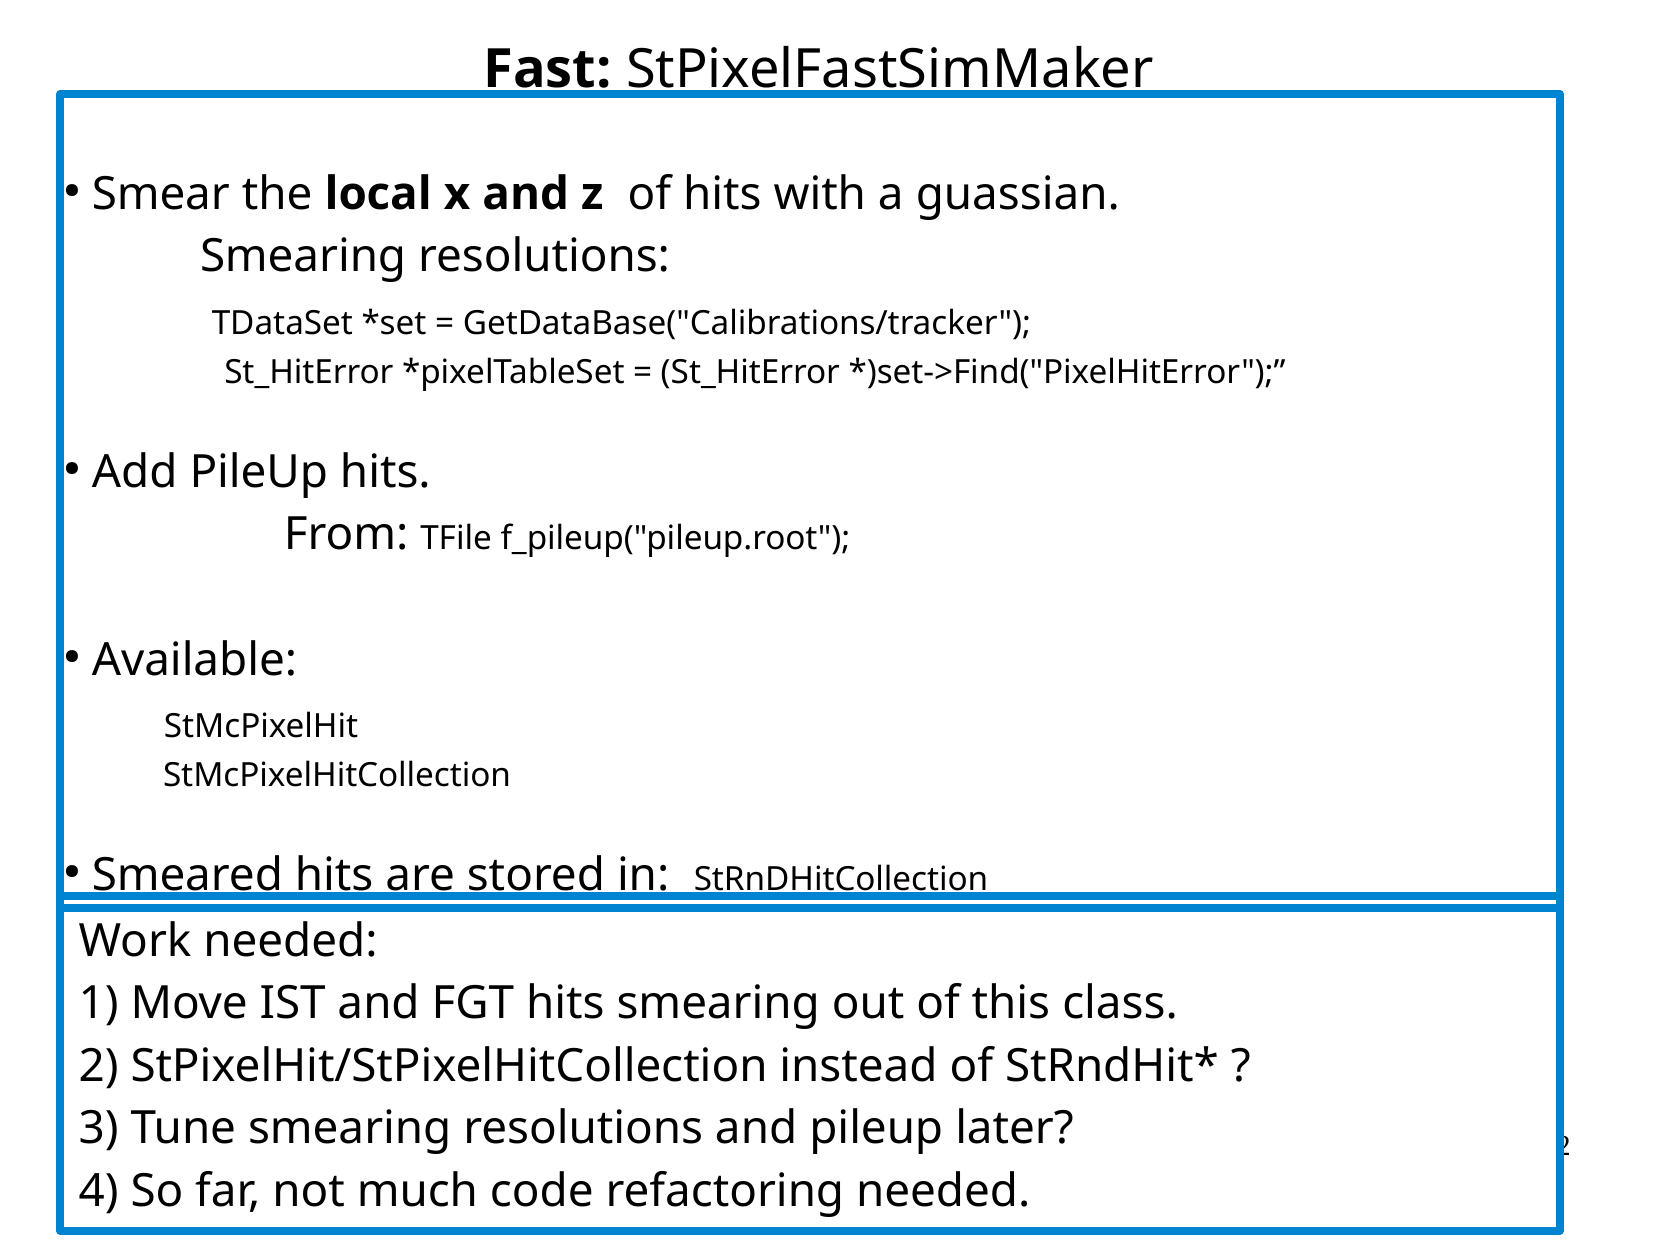

# Fast: StPixelFastSimMaker
 Smear the local x and z of hits with a guassian.
 Smearing resolutions:
 TDataSet *set = GetDataBase("Calibrations/tracker");
 St_HitError *pixelTableSet = (St_HitError *)set->Find("PixelHitError");”
 Add PileUp hits.
 From: TFile f_pileup("pileup.root");
 Available:
 StMcPixelHit
 StMcPixelHitCollection
 Smeared hits are stored in: StRnDHitCollection
Work needed:
1) Move IST and FGT hits smearing out of this class.
2) StPixelHit/StPixelHitCollection instead of StRndHit* ?
3) Tune smearing resolutions and pileup later?
4) So far, not much code refactoring needed.
2